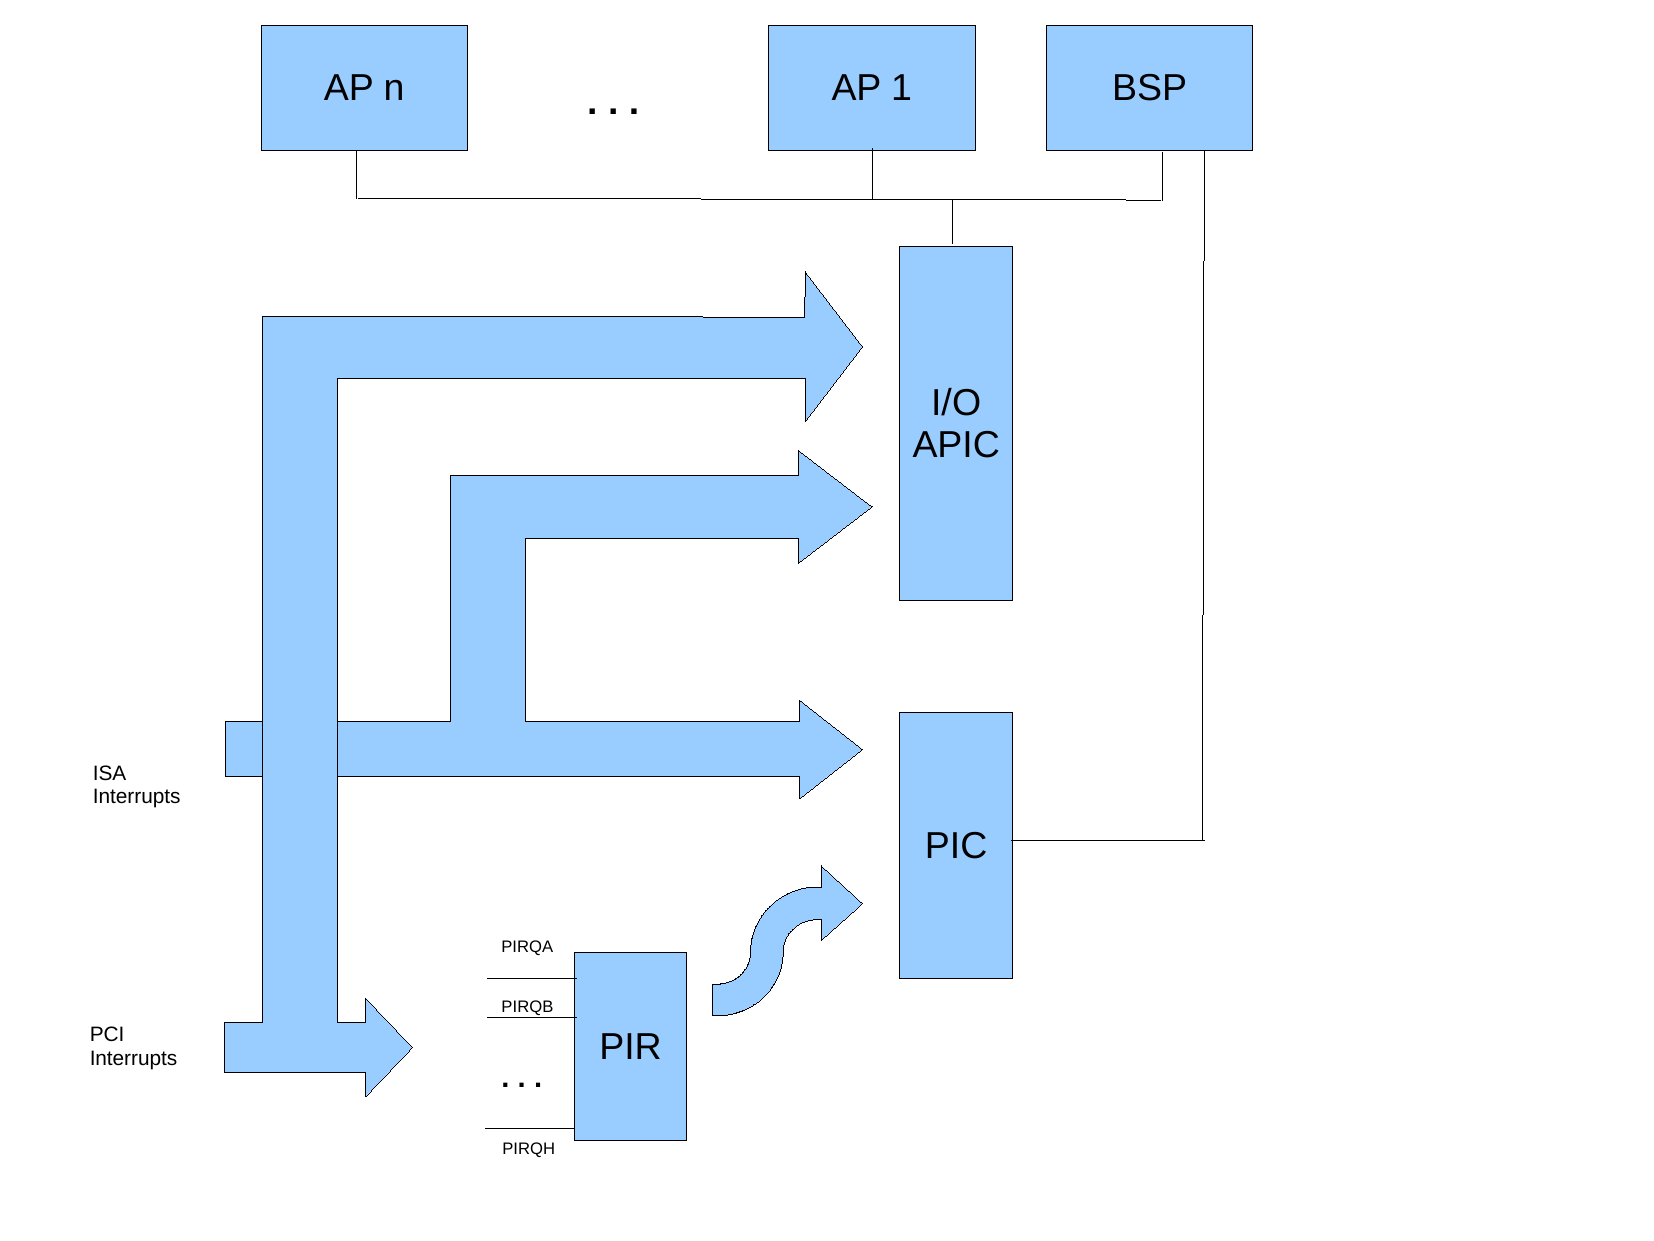

AP n
AP 1
BSP
. . .
I/O
APIC
PIC
ISA Interrupts
PIRQA
PIR
PIRQB
PCI Interrupts
. . .
PIRQH